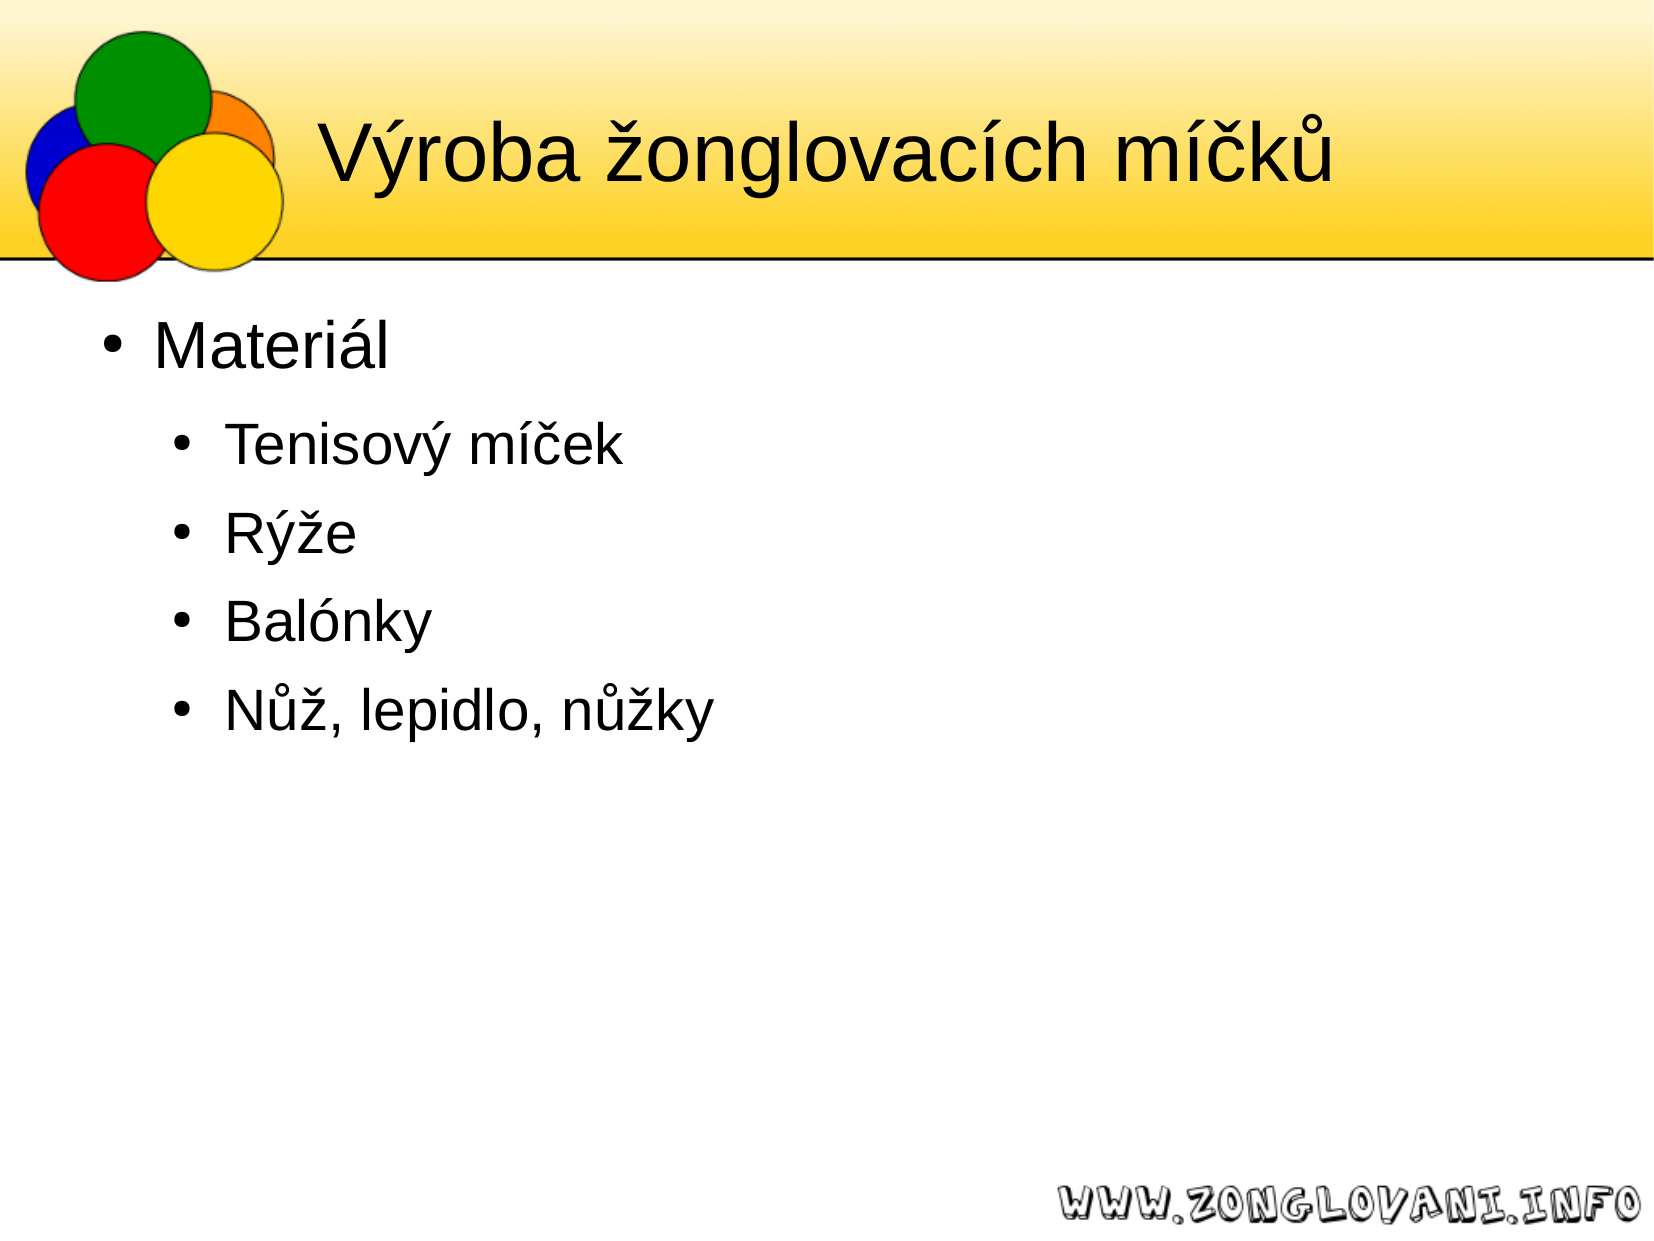

# Výroba žonglovacích míčků
Materiál
Tenisový míček
Rýže
Balónky
Nůž, lepidlo, nůžky